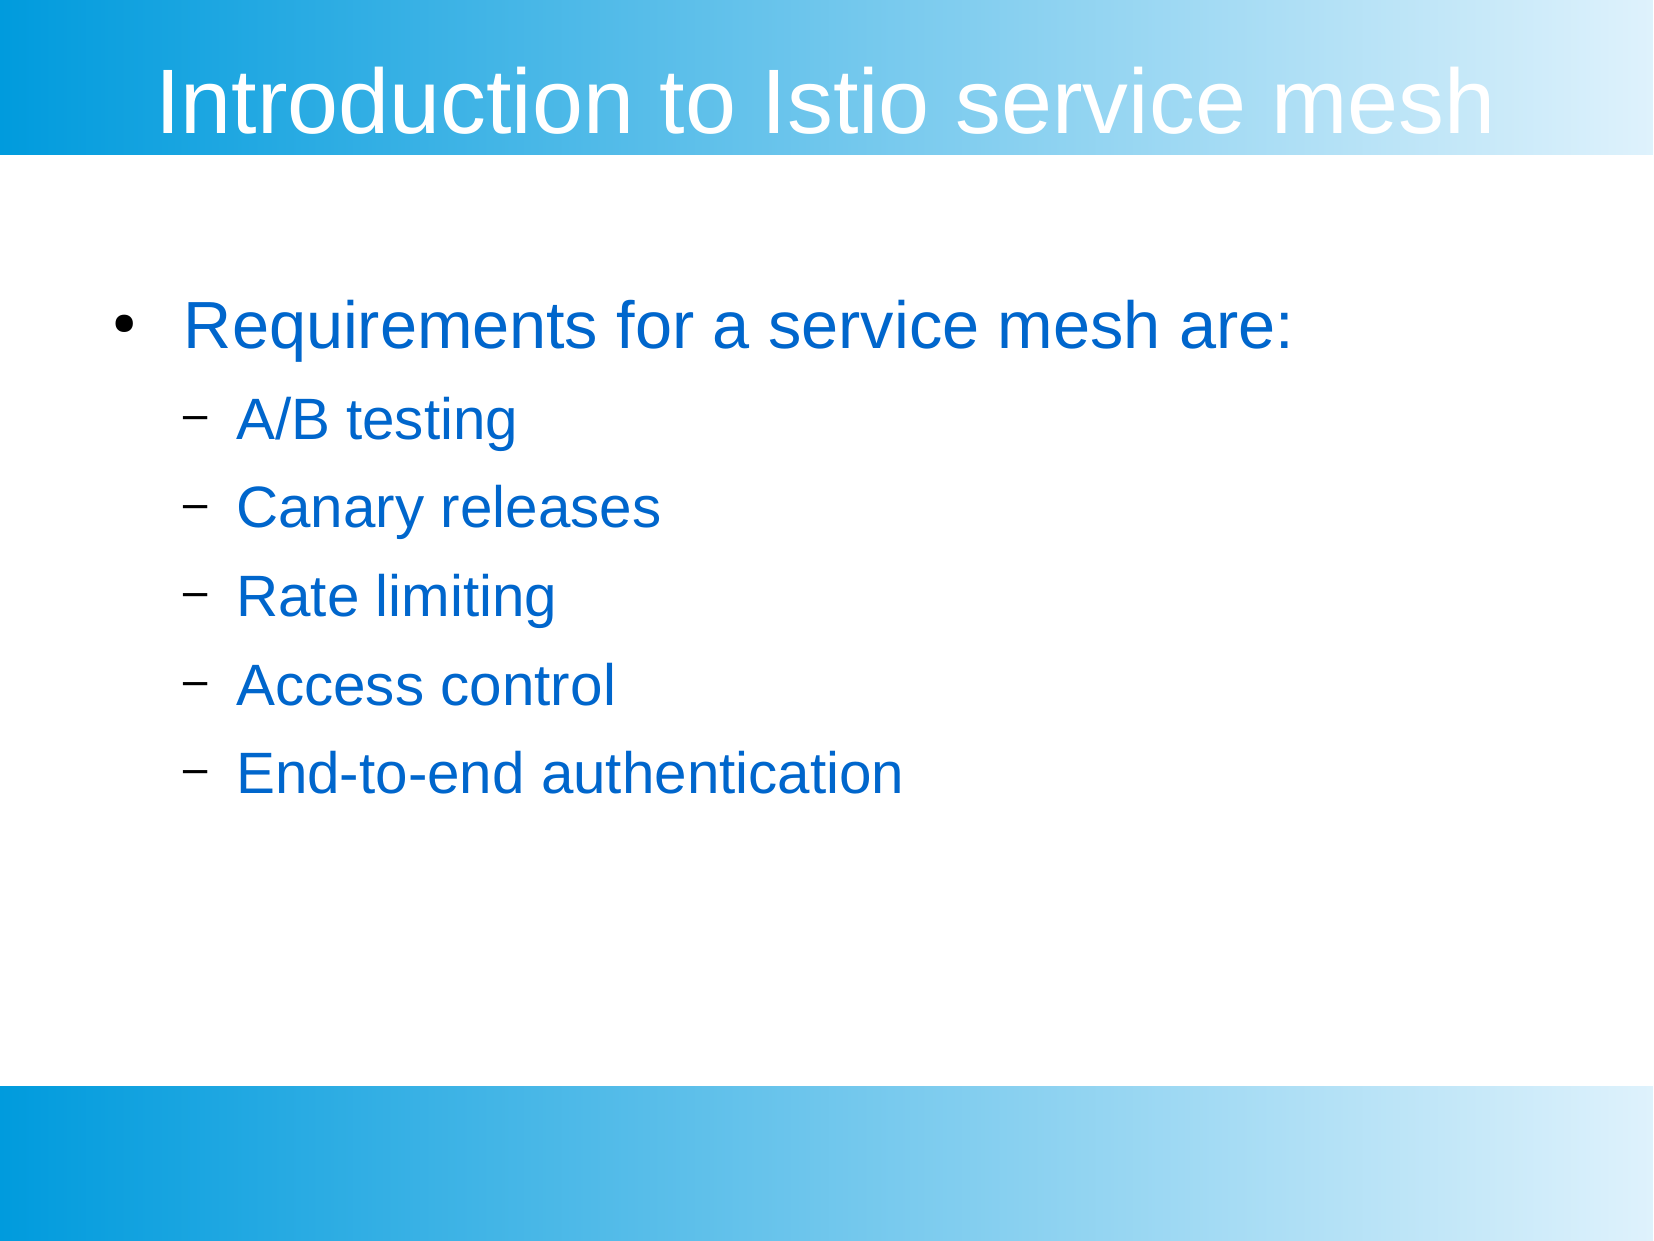

# Introduction to Istio service mesh
 Requirements for a service mesh are:
A/B testing
Canary releases
Rate limiting
Access control
End-to-end authentication